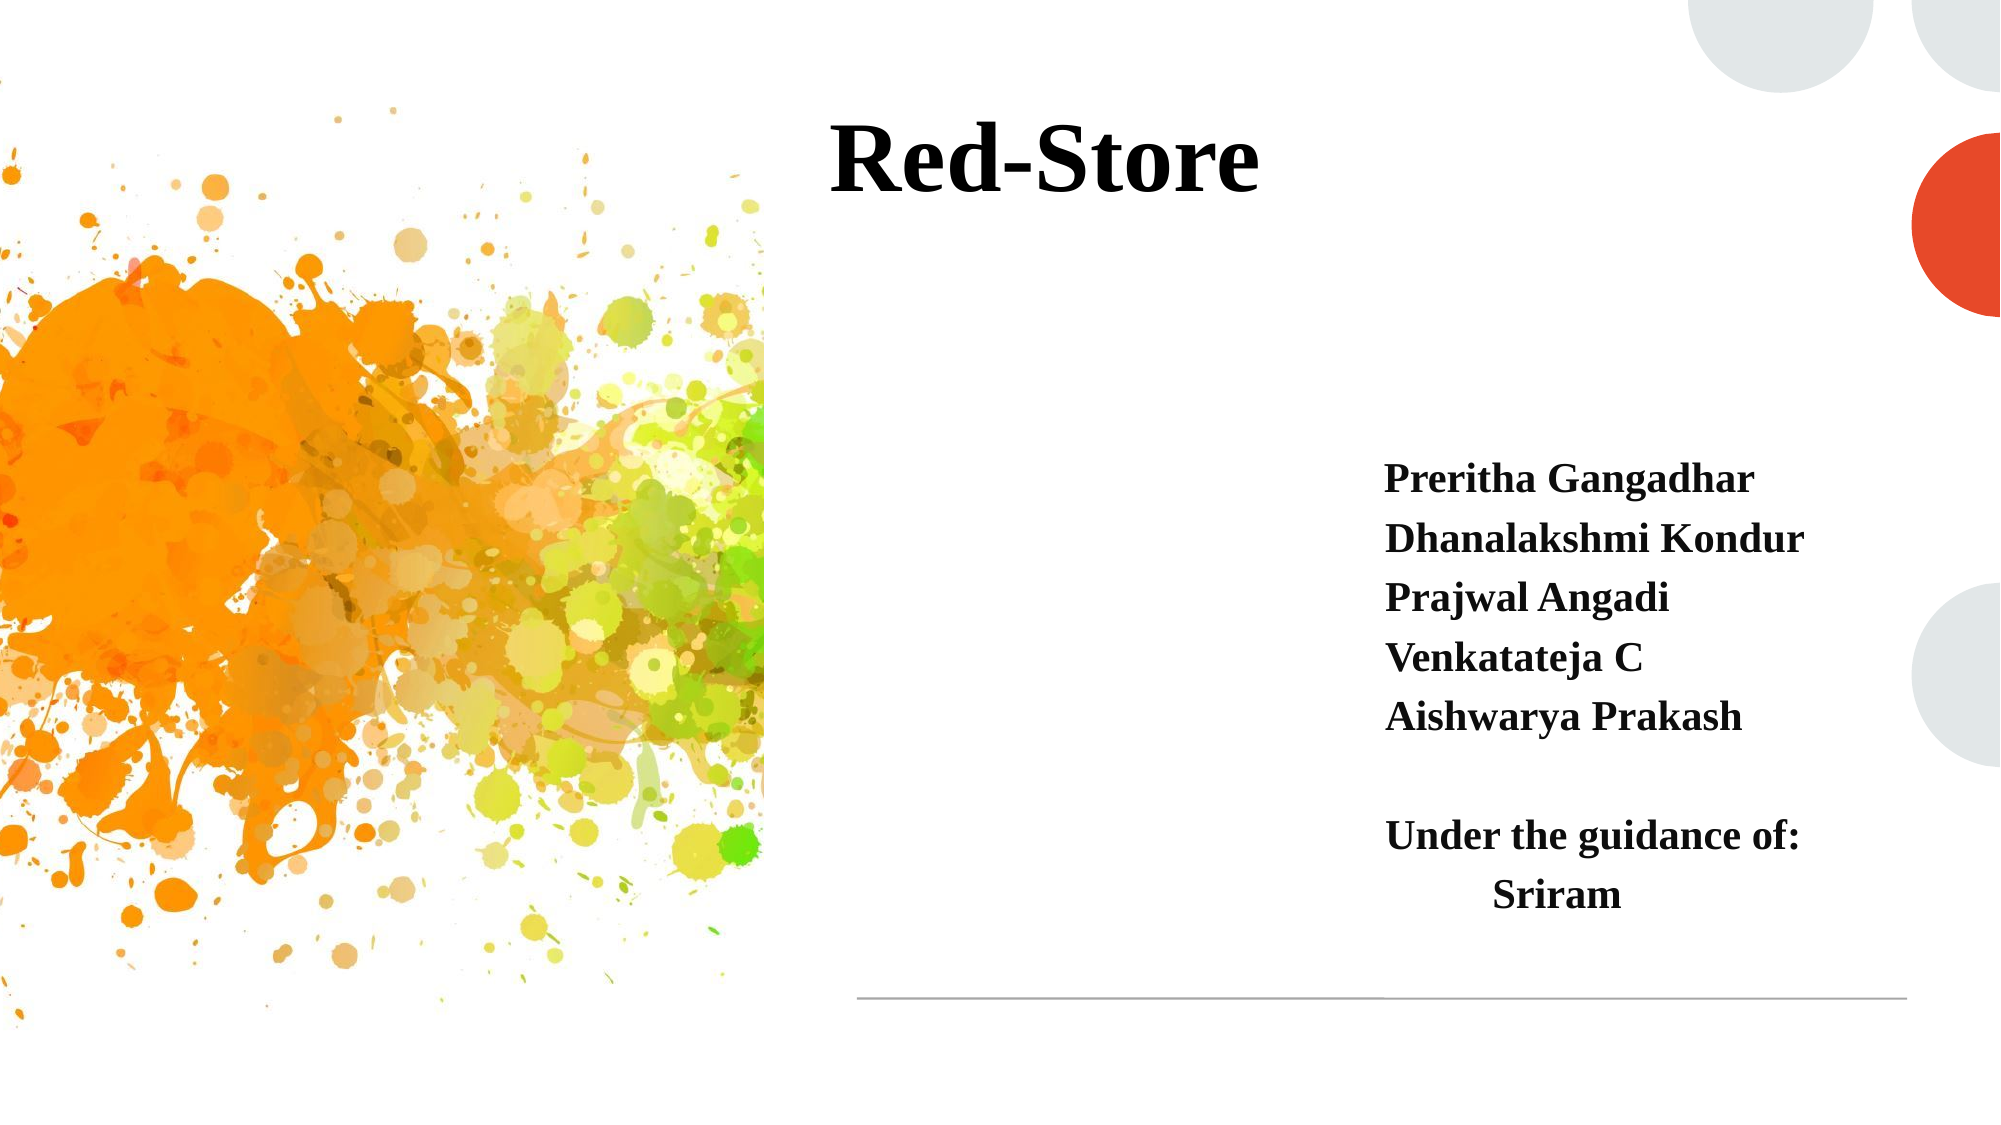

# Red-Store
                                                           Preritha Gangadhar
                                                   Dhanalakshmi Kondur
                                                   Prajwal Angadi
                                                   Venkatateja C
                                                   Aishwarya Prakash
                                                   Under the guidance of:
                                                             Sriram